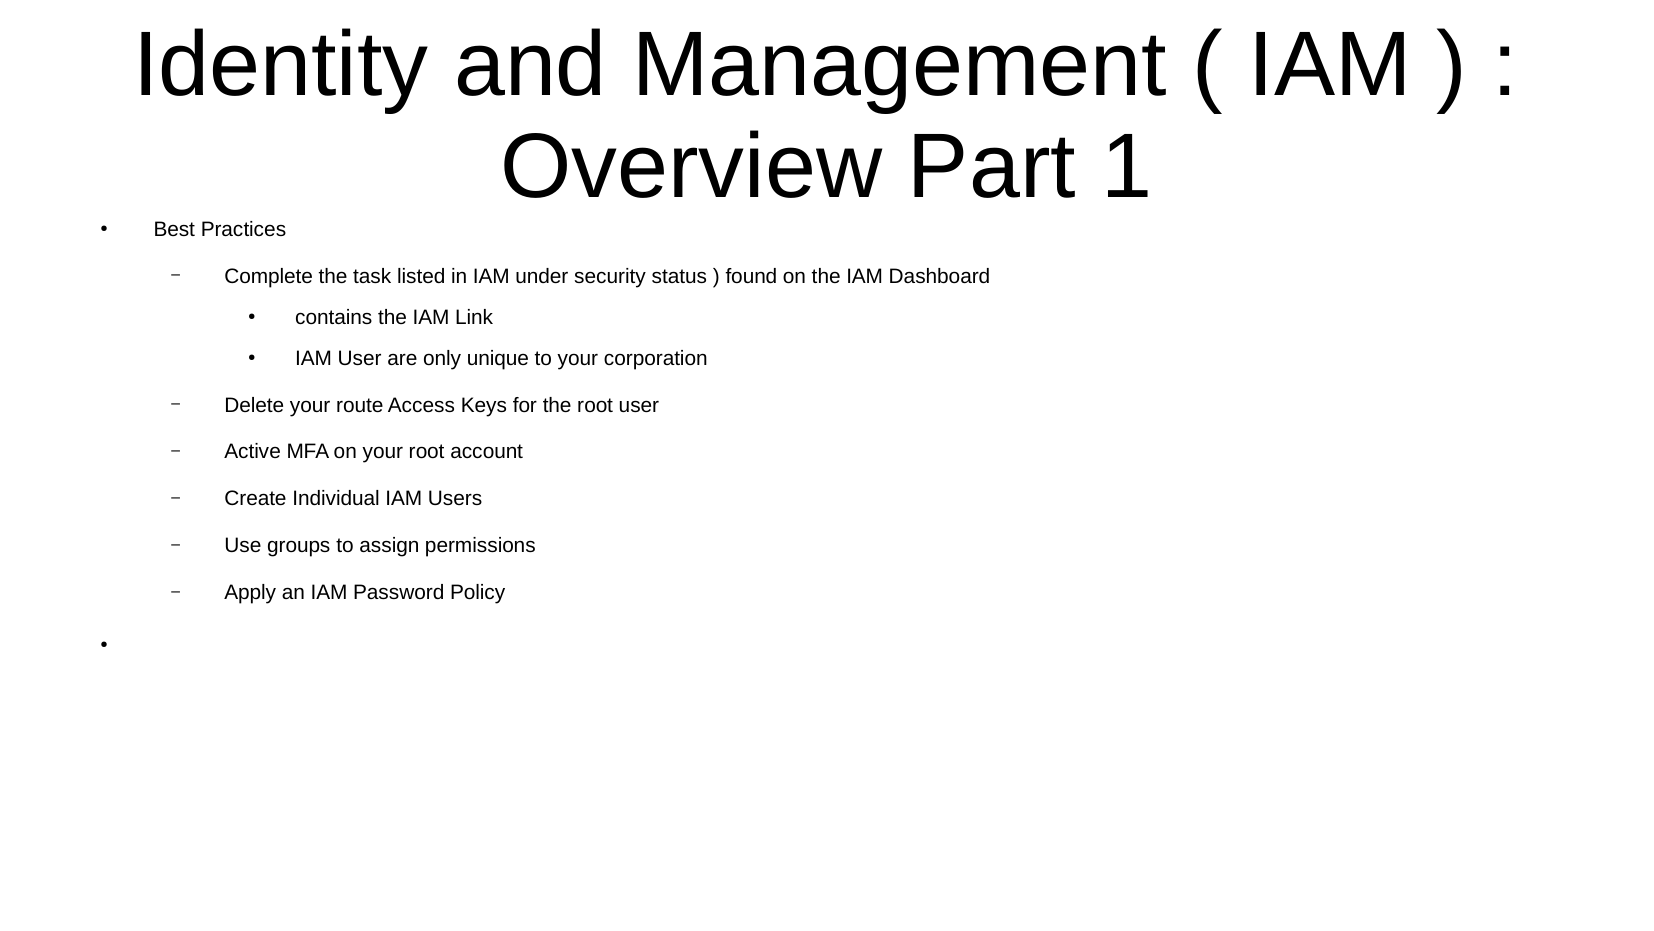

# Identity and Management ( IAM ) : Overview Part 1
Best Practices
Complete the task listed in IAM under security status ) found on the IAM Dashboard
contains the IAM Link
IAM User are only unique to your corporation
Delete your route Access Keys for the root user
Active MFA on your root account
Create Individual IAM Users
Use groups to assign permissions
Apply an IAM Password Policy